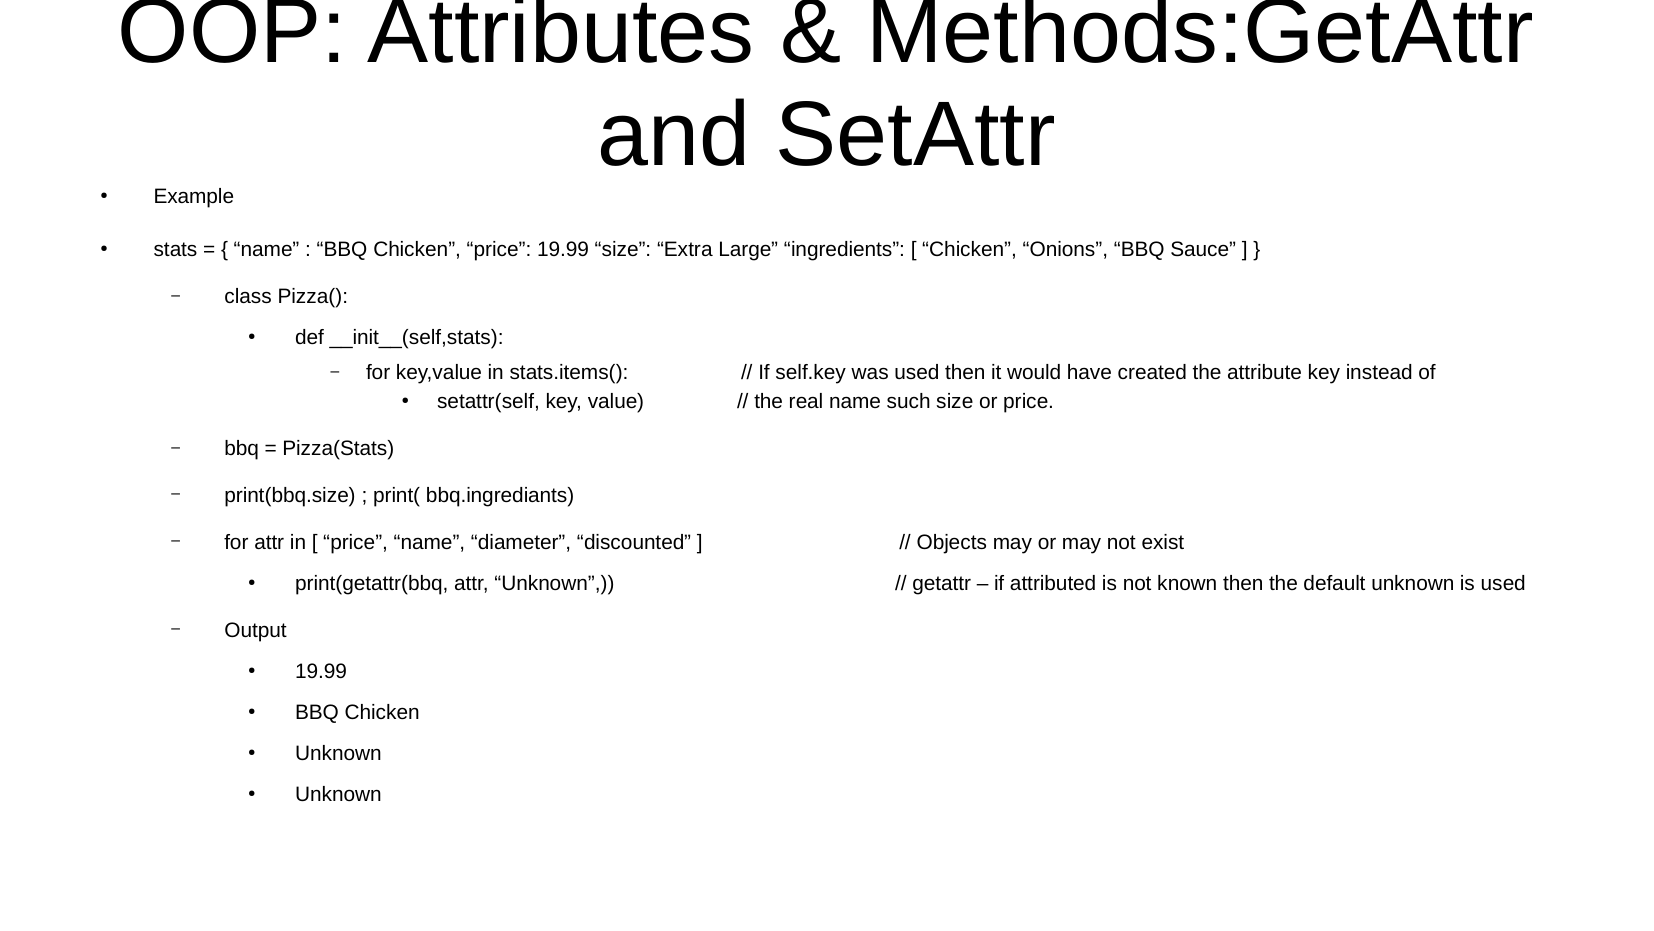

# OOP: Attributes & Methods:GetAttr and SetAttr
Example
stats = { “name” : “BBQ Chicken”, “price”: 19.99 “size”: “Extra Large” “ingredients”: [ “Chicken”, “Onions”, “BBQ Sauce” ] }
class Pizza():
def __init__(self,stats):
for key,value in stats.items():		// If self.key was used then it would have created the attribute key instead of
setattr(self, key, value)		// the real name such size or price.
bbq = Pizza(Stats)
print(bbq.size) ; print( bbq.ingrediants)
for attr in [ “price”, “name”, “diameter”, “discounted” ] 			// Objects may or may not exist
print(getattr(bbq, attr, “Unknown”,)) 				// getattr – if attributed is not known then the default unknown is used
Output
19.99
BBQ Chicken
Unknown
Unknown